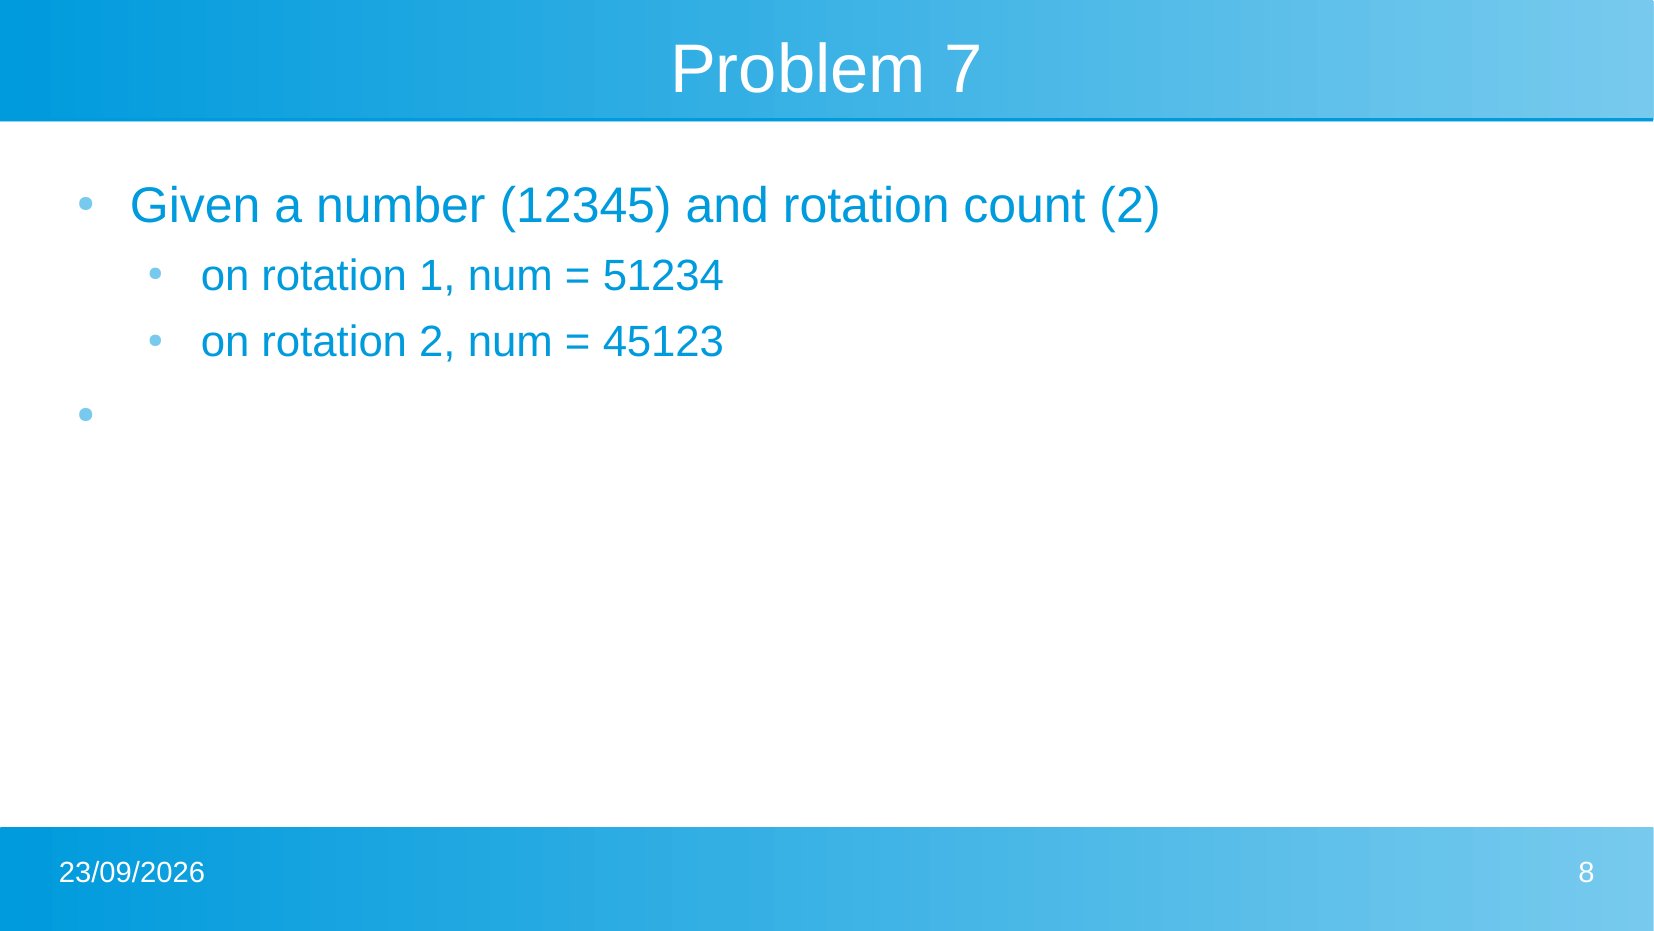

# Problem 7
Given a number (12345) and rotation count (2)
on rotation 1, num = 51234
on rotation 2, num = 45123
8